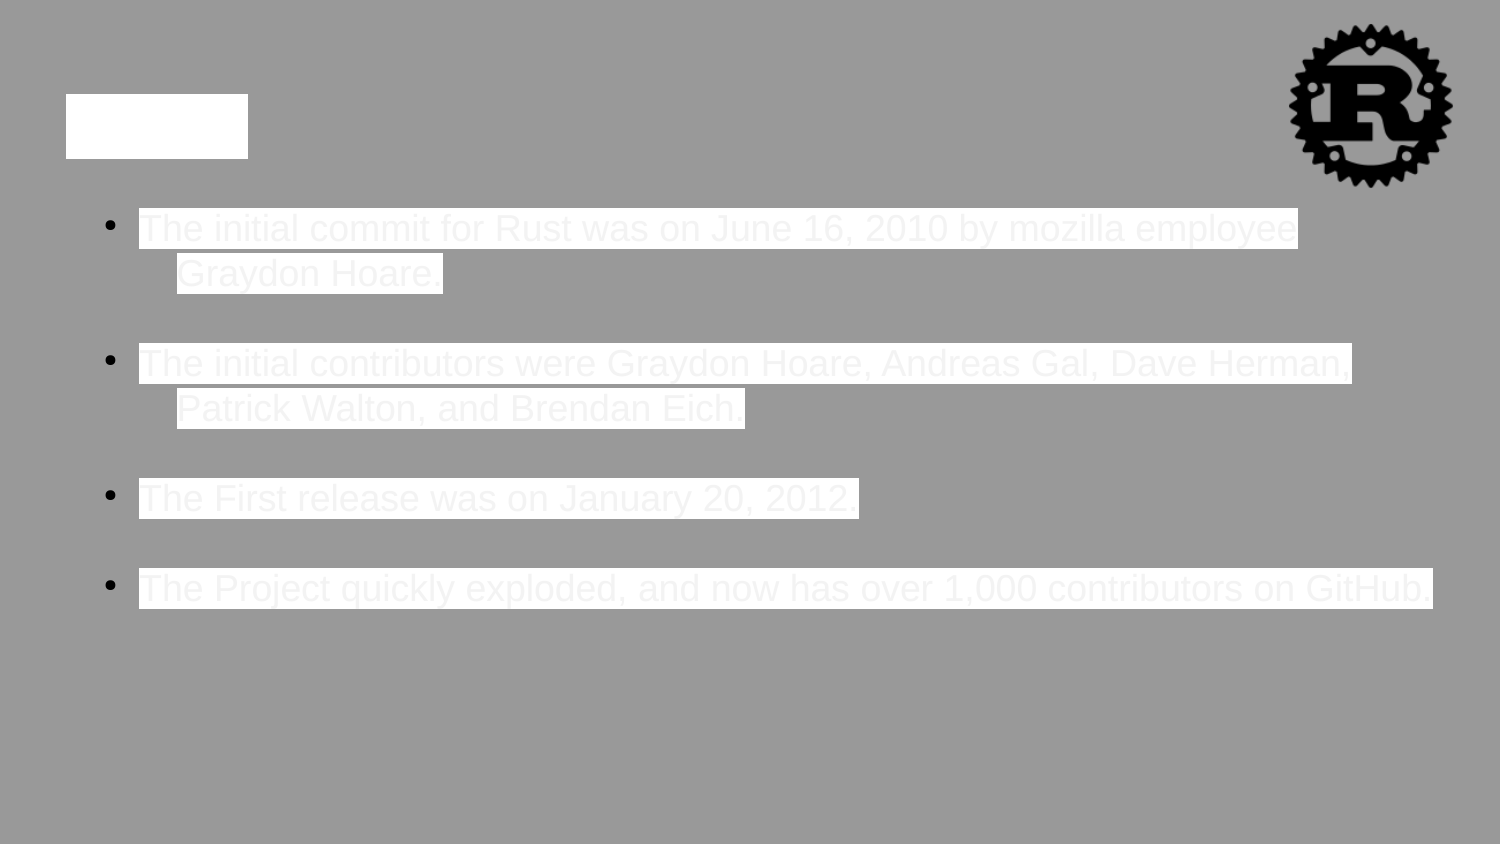

# History
The initial commit for Rust was on June 16, 2010 by mozilla employee Graydon Hoare.
The initial contributors were Graydon Hoare, Andreas Gal, Dave Herman, Patrick Walton, and Brendan Eich.
The First release was on January 20, 2012.
The Project quickly exploded, and now has over 1,000 contributors on GitHub.